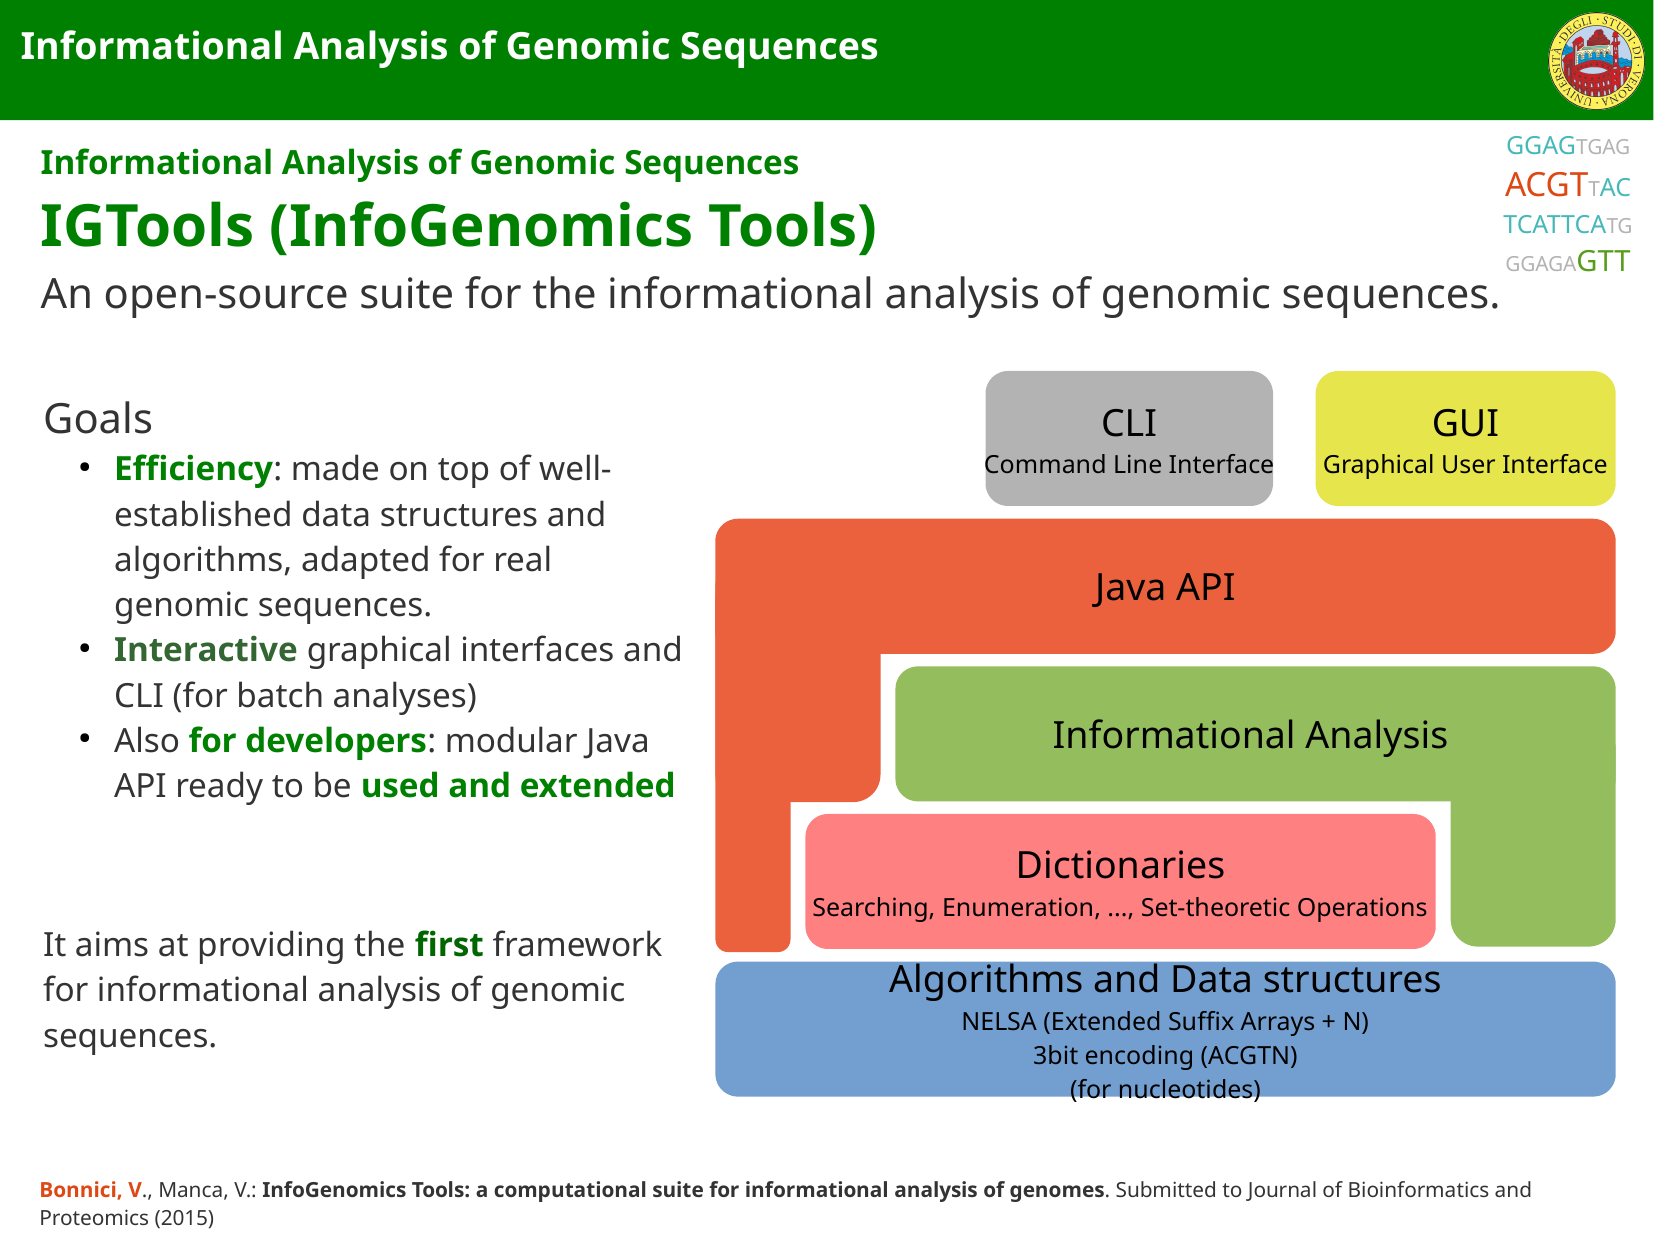

Informational Analysis of Genomic Sequences
GGAGTGAGACGTTACTCATTCATGGGAGAGTT
Informational Analysis of Genomic Sequences
IGTools (InfoGenomics Tools)
An open-source suite for the informational analysis of genomic sequences.
CLI
Command Line Interface
GUI
Graphical User Interface
Java API
Informational Analysis
Dictionaries
Searching, Enumeration, ..., Set-theoretic Operations
Algorithms and Data structures
NELSA (Extended Suffix Arrays + N)
3bit encoding (ACGTN)
(for nucleotides)
Goals
Efficiency: made on top of well-established data structures and algorithms, adapted for real genomic sequences.
Interactive graphical interfaces and CLI (for batch analyses)
Also for developers: modular Java API ready to be used and extended
It aims at providing the first framework for informational analysis of genomic sequences.
Bonnici, V., Manca, V.: InfoGenomics Tools: a computational suite for informational analysis of genomes. Submitted to Journal of Bioinformatics and Proteomics (2015)